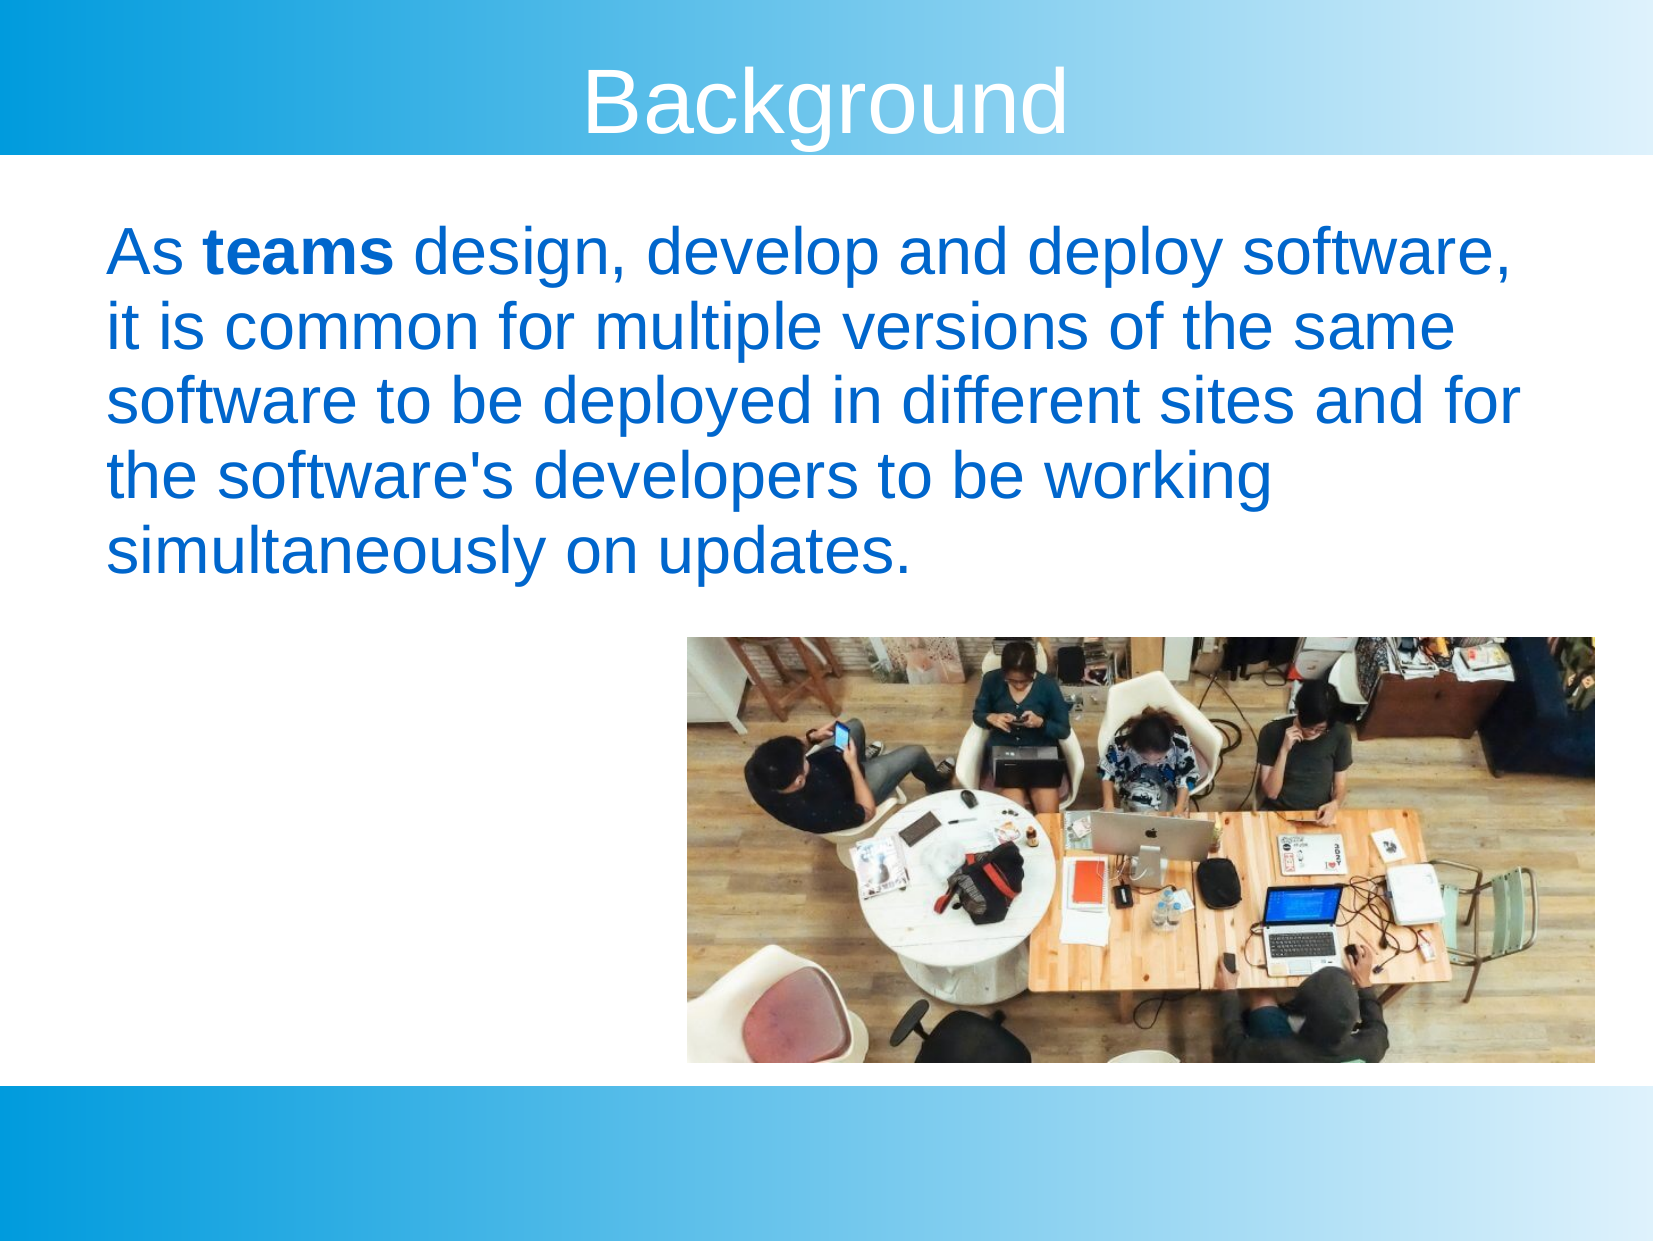

# Background
As teams design, develop and deploy software, it is common for multiple versions of the same software to be deployed in different sites and for the software's developers to be working simultaneously on updates.